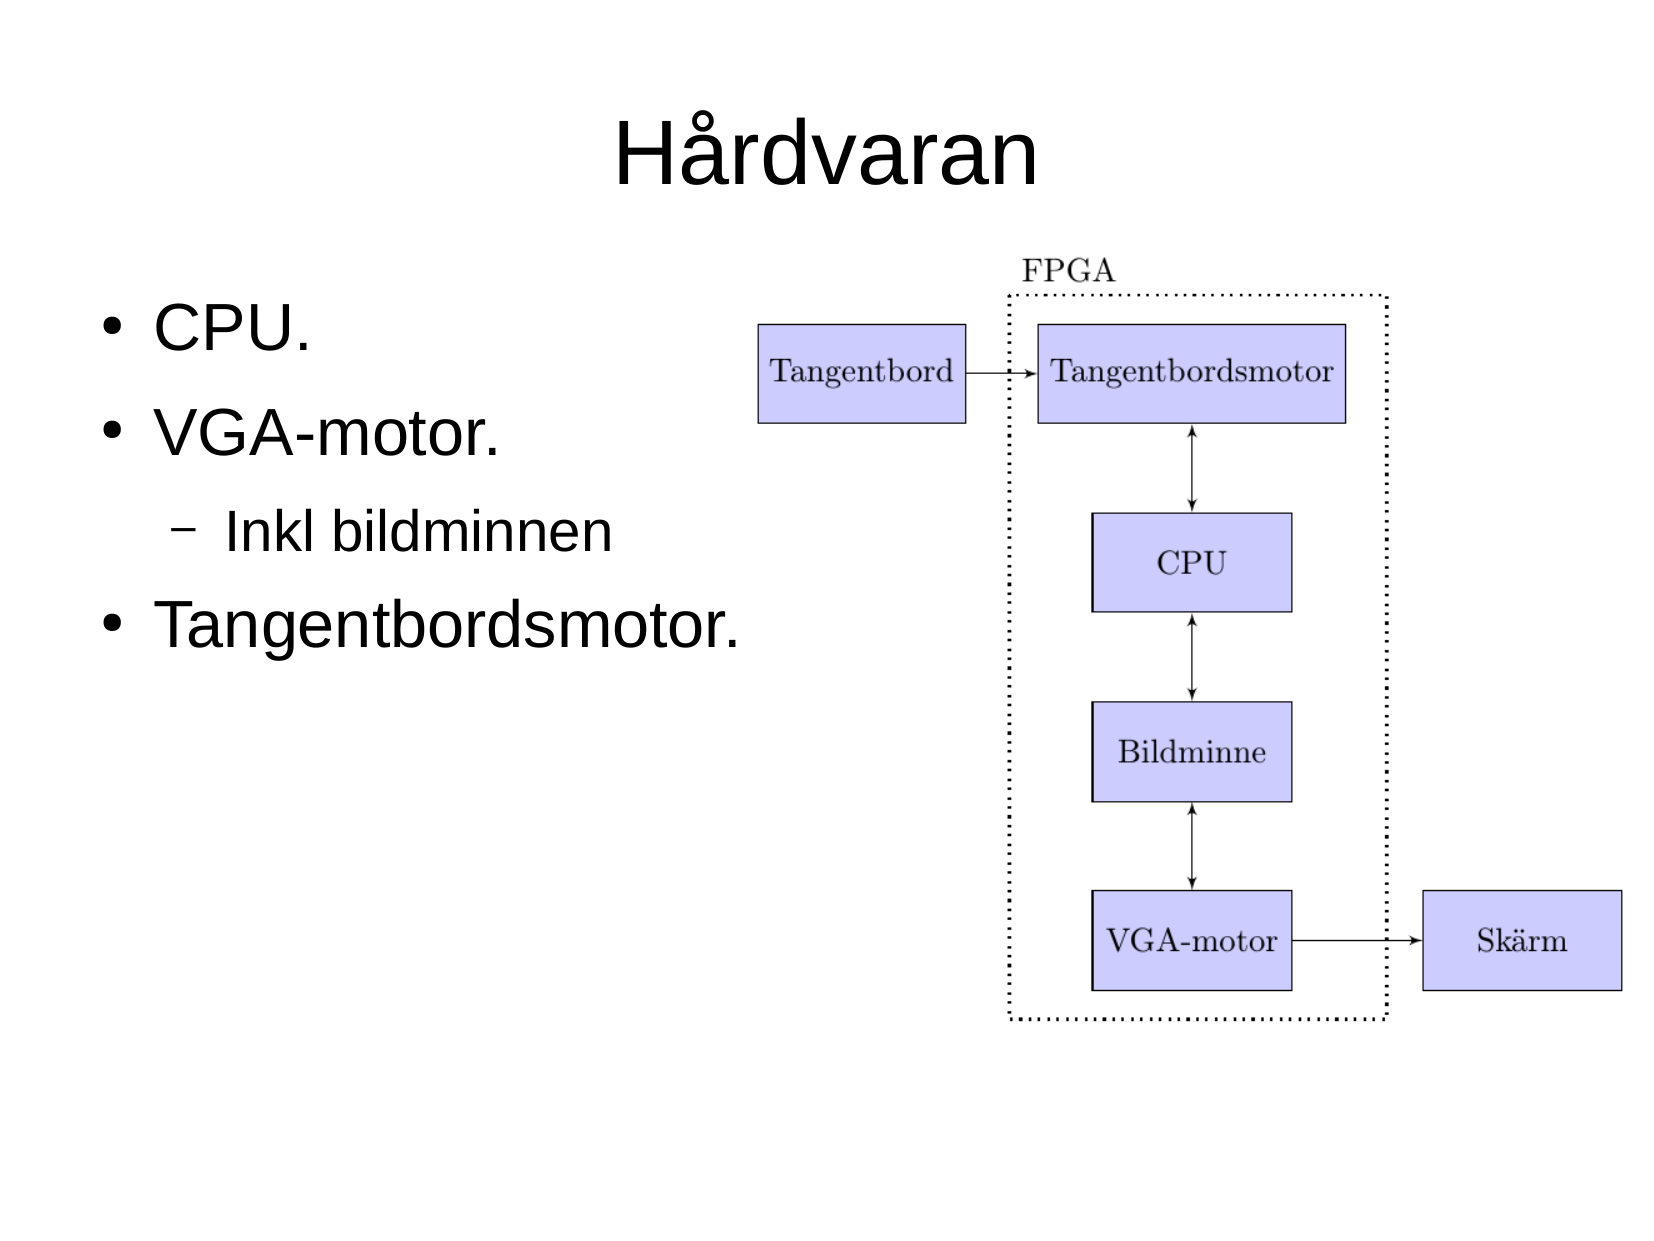

# Hårdvaran
CPU.
VGA-motor.
Inkl bildminnen
Tangentbordsmotor.